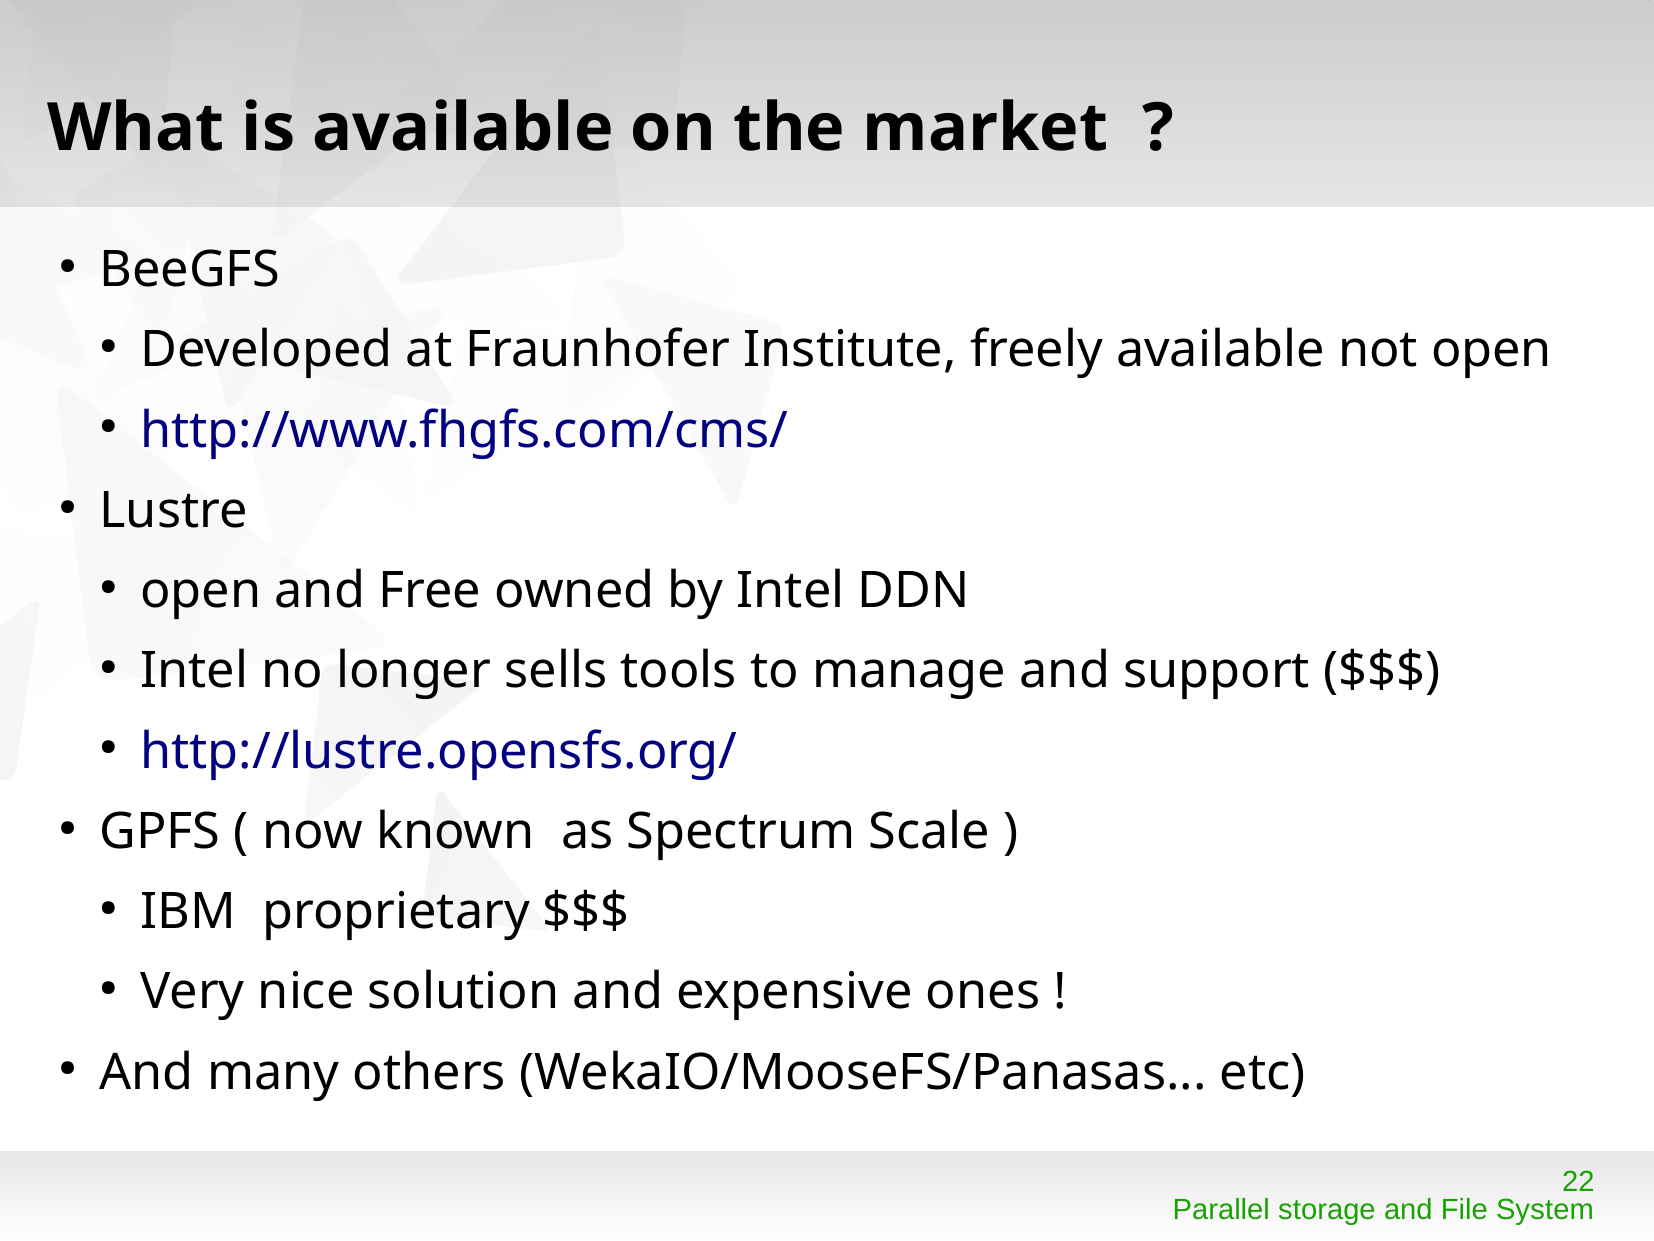

# What is available on the market ?
BeeGFS
Developed at Fraunhofer Institute, freely available not open
http://www.fhgfs.com/cms/
Lustre
open and Free owned by Intel DDN
Intel no longer sells tools to manage and support ($$$)
http://lustre.opensfs.org/
GPFS ( now known as Spectrum Scale )
IBM proprietary $$$
Very nice solution and expensive ones !
And many others (WekaIO/MooseFS/Panasas... etc)
22
Parallel storage and File System